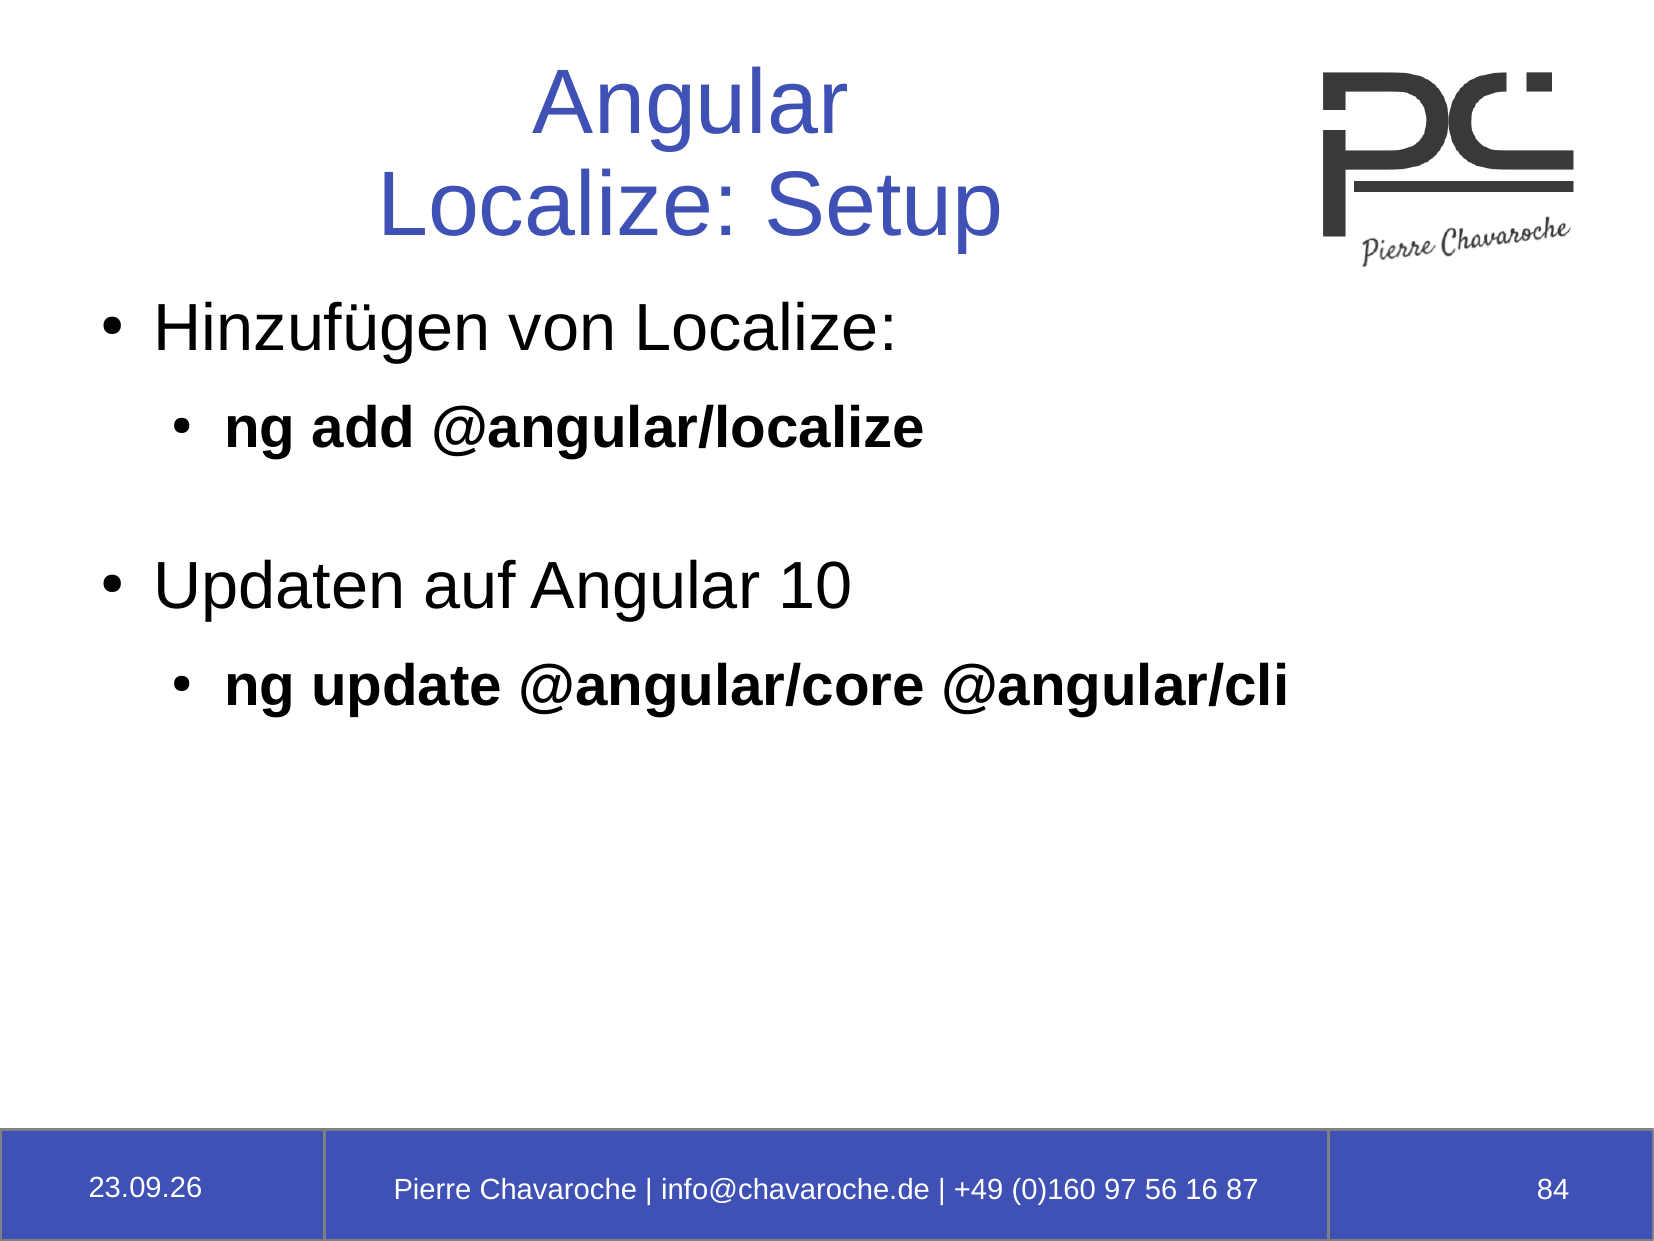

# Angular Localize: Setup
Hinzufügen von Localize:
ng add @angular/localize
Updaten auf Angular 10
ng update @angular/core @angular/cli
Pierre Chavaroche | info@chavaroche.de | +49 (0)160 97 56 16 87
84